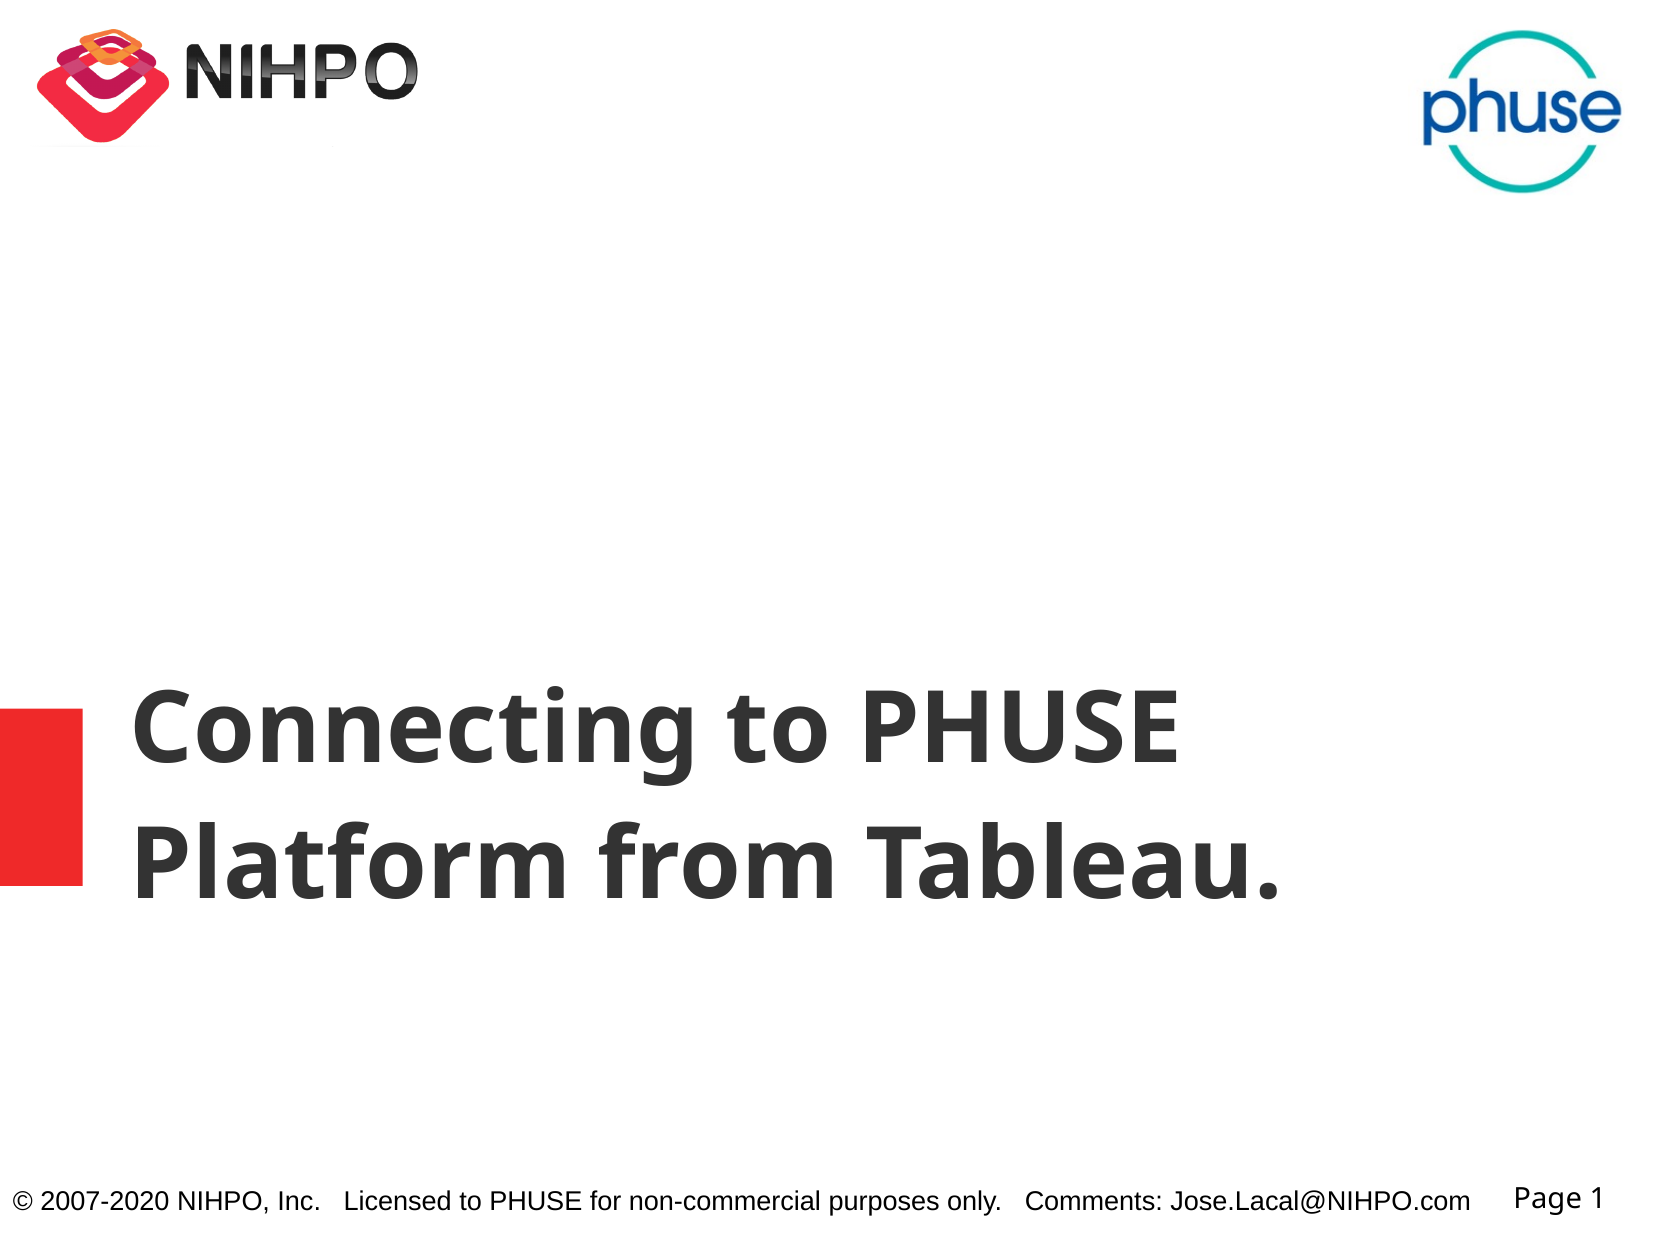

# Connecting to PHUSE Platform from Tableau.
© 2007-2020 NIHPO, Inc. Licensed to PHUSE for non-commercial purposes only. Comments: Jose.Lacal@NIHPO.com